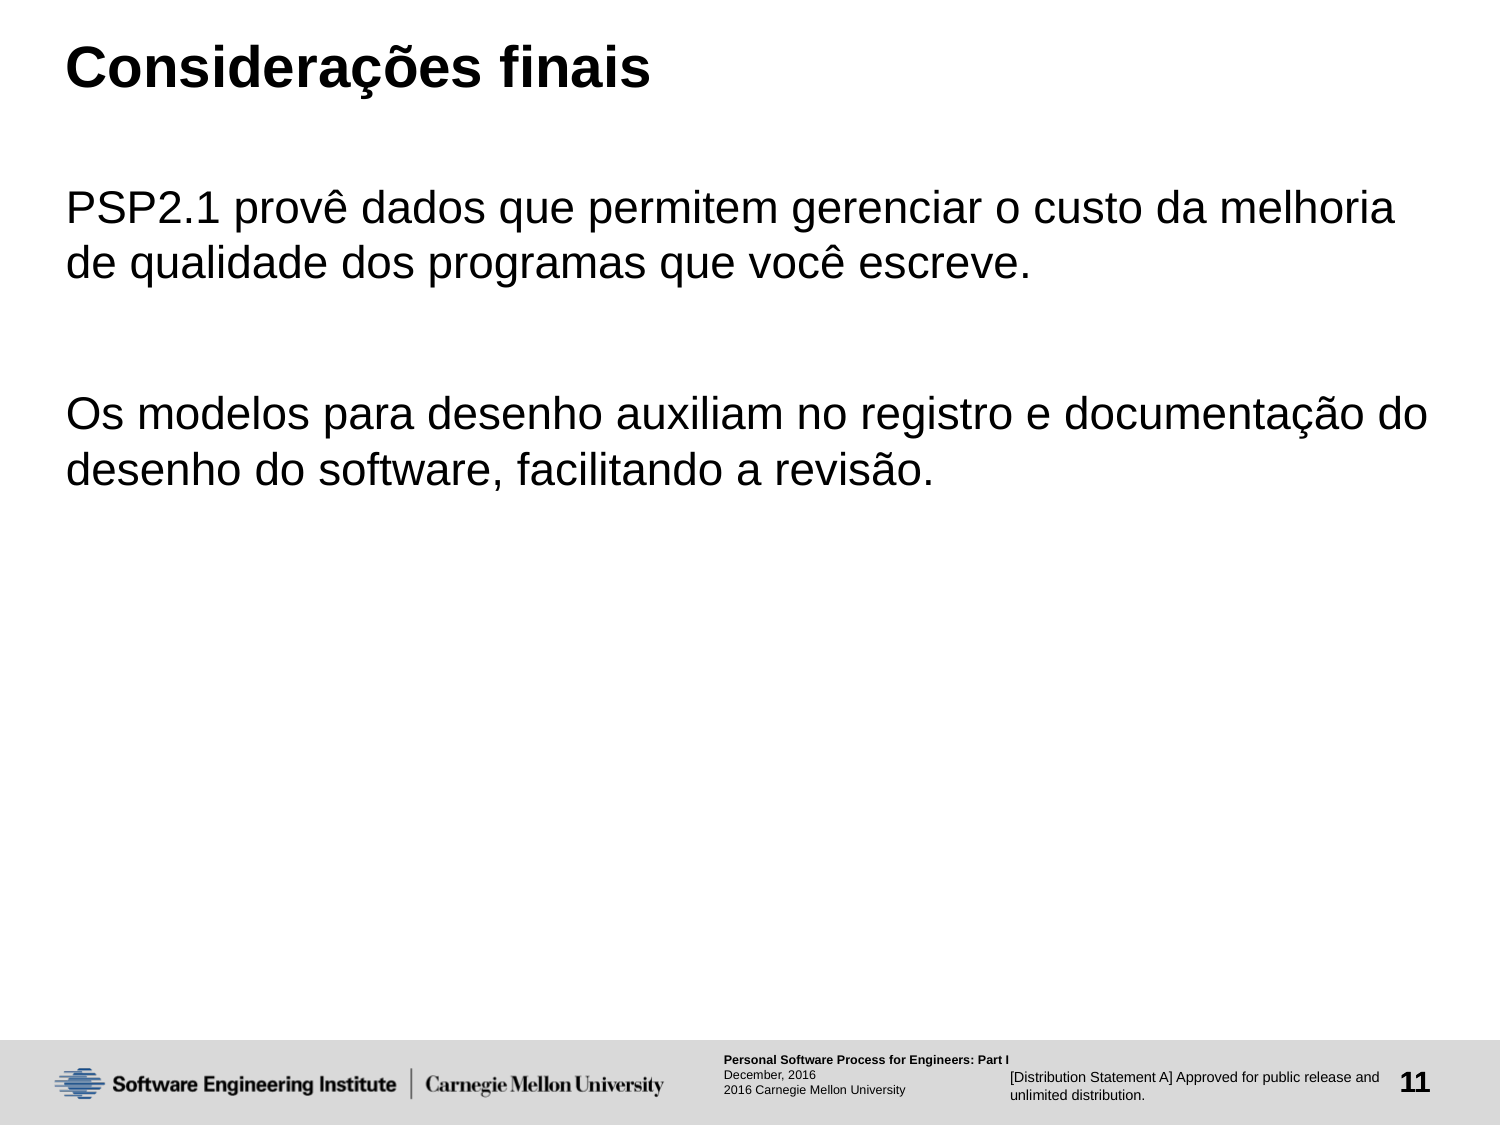

# Considerações finais
PSP2.1 provê dados que permitem gerenciar o custo da melhoria de qualidade dos programas que você escreve.
Os modelos para desenho auxiliam no registro e documentação do desenho do software, facilitando a revisão.